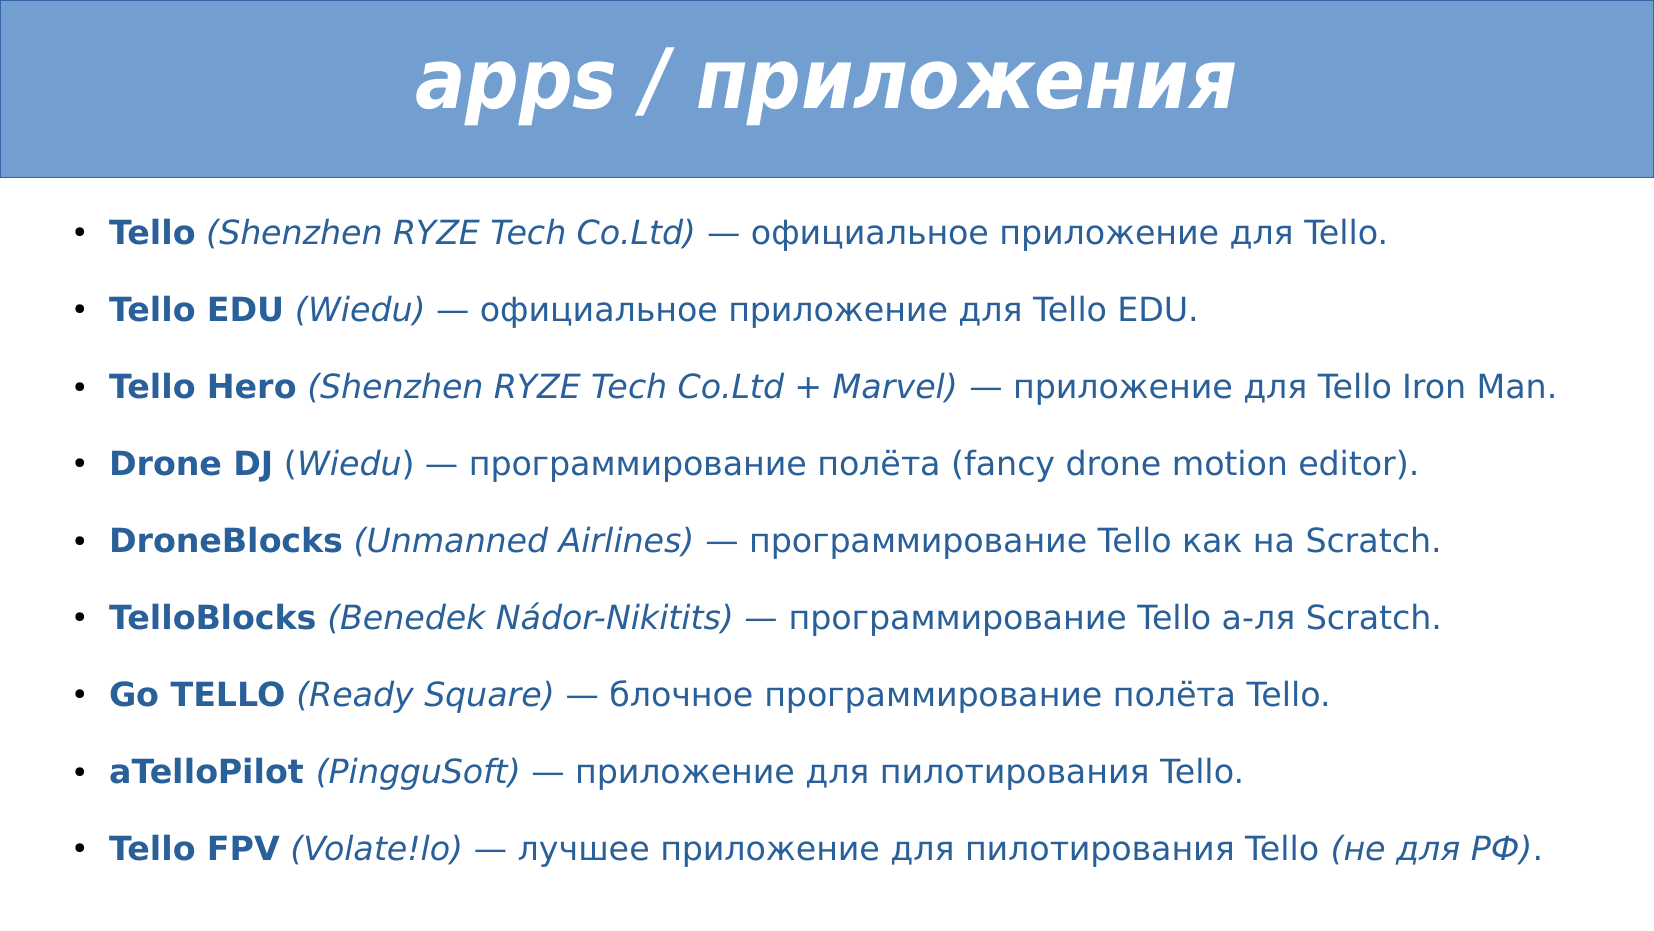

apps / приложения
Tello (Shenzhen RYZE Tech Co.Ltd) — официальное приложение для Tello.
Tello EDU (Wiedu) — официальное приложение для Tello EDU.
Tello Hero (Shenzhen RYZE Tech Co.Ltd + Marvel) — приложение для Tello Iron Man.
Drone DJ (Wiedu) — программирование полёта (fancy drone motion editor).
DroneBlocks (Unmanned Airlines) — программирование Tello как на Scratch.
TelloBlocks (Benedek Nádor-Nikitits) — программирование Tello а-ля Scratch.
Go TELLO (Ready Square) — блочное программирование полёта Tello.
aTelloPilot (PingguSoft) — приложение для пилотирования Tello.
Tello FPV (Volate!lo) — лучшее приложение для пилотирования Tello (не для РФ).